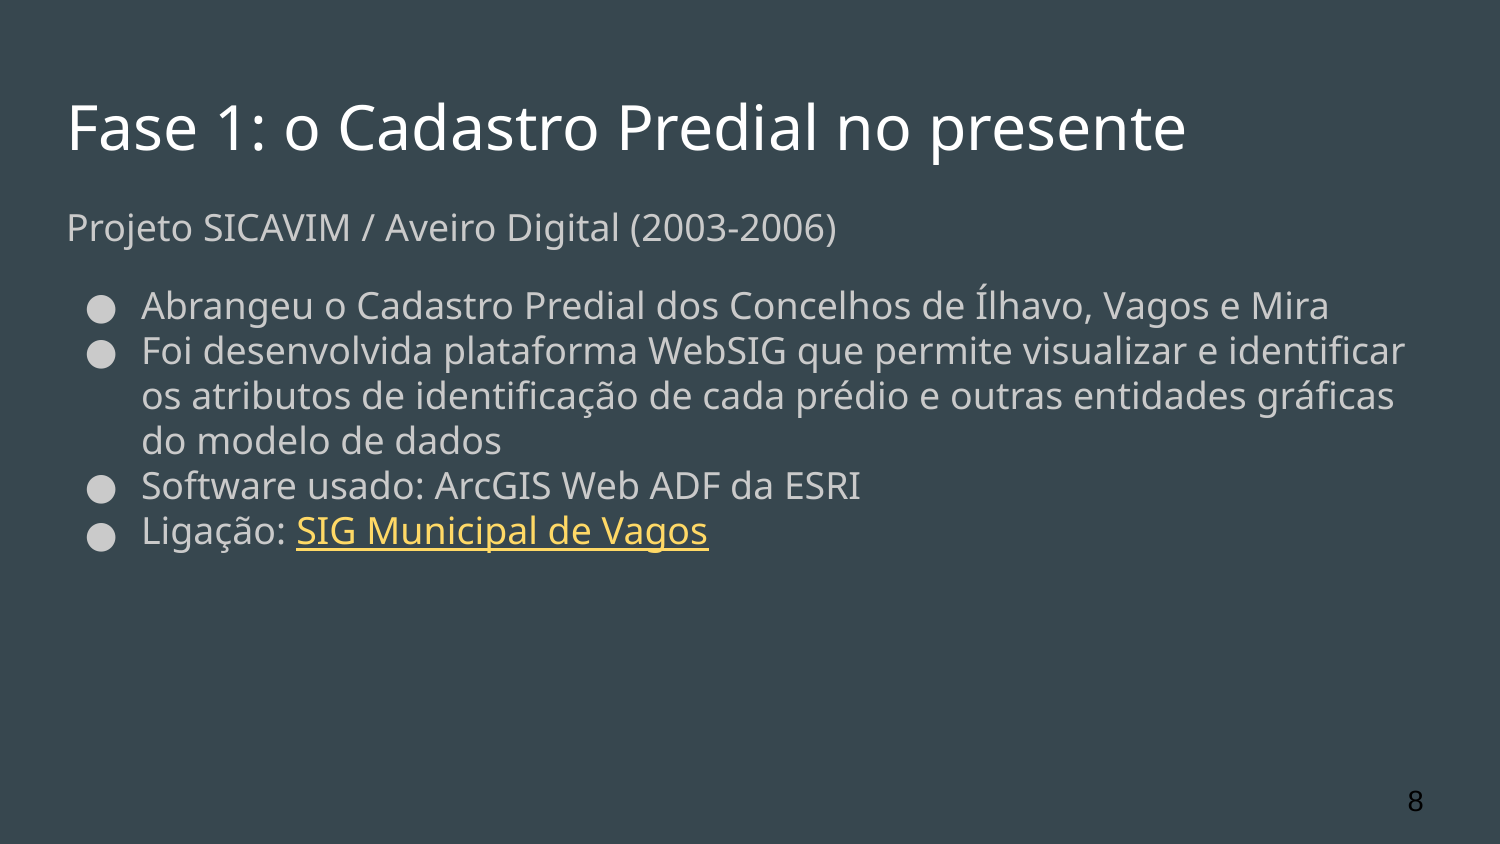

# Fase 1: o Cadastro Predial no presente
Projeto SICAVIM / Aveiro Digital (2003-2006)
Abrangeu o Cadastro Predial dos Concelhos de Ílhavo, Vagos e Mira
Foi desenvolvida plataforma WebSIG que permite visualizar e identificar os atributos de identificação de cada prédio e outras entidades gráficas do modelo de dados
Software usado: ArcGIS Web ADF da ESRI
Ligação: SIG Municipal de Vagos